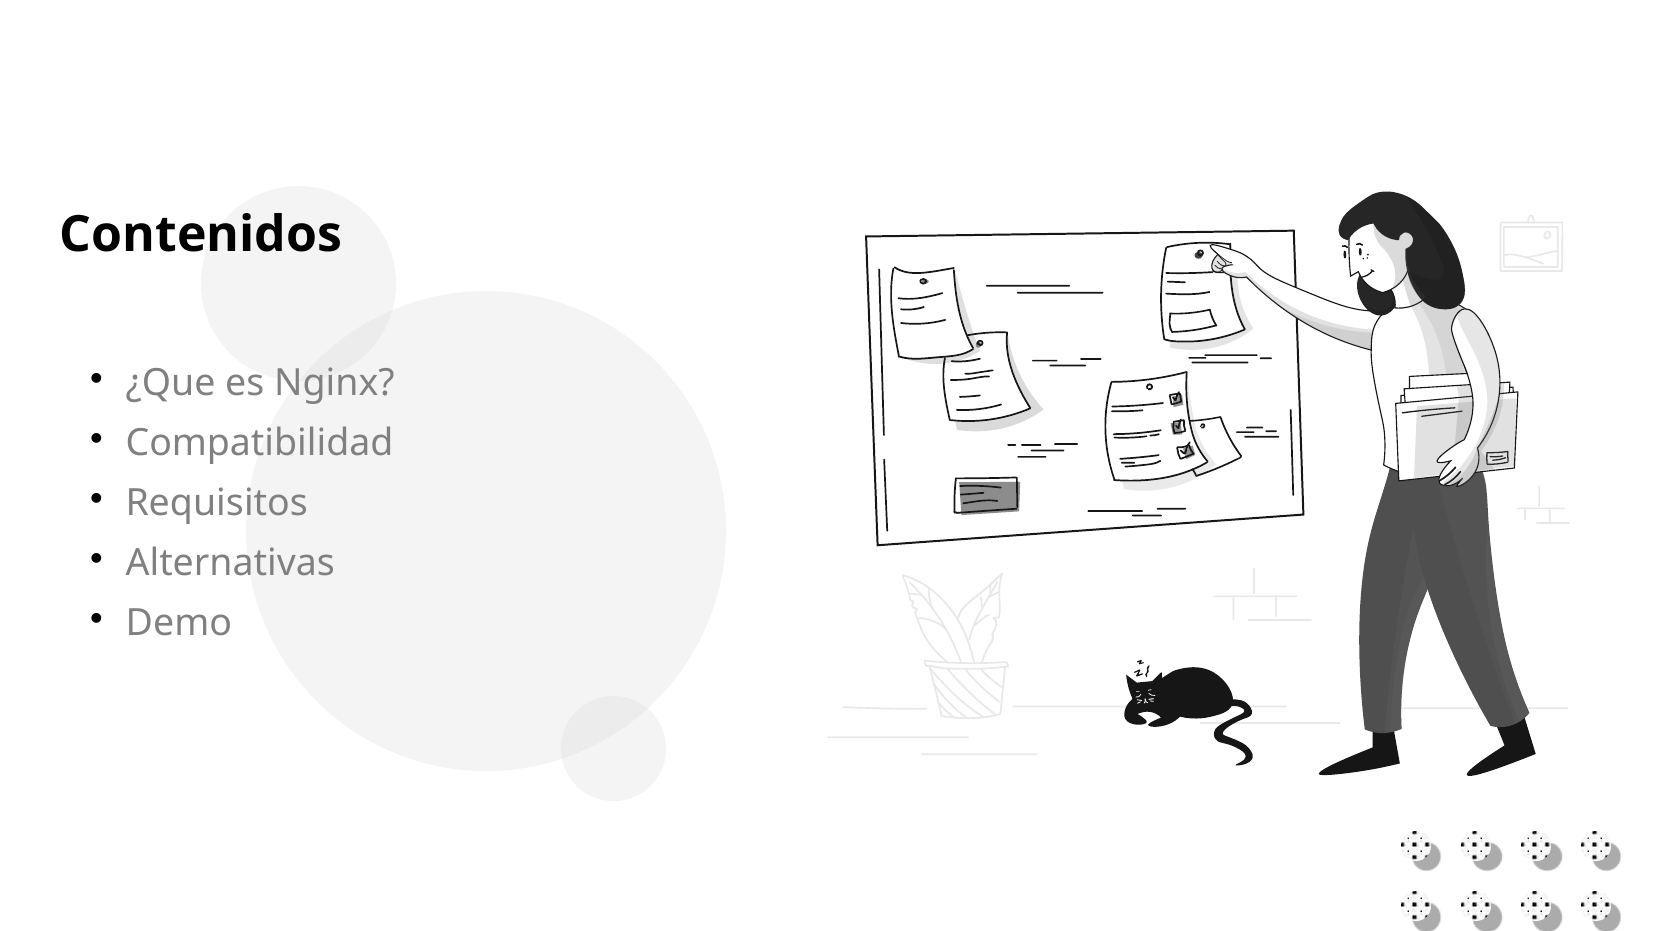

Contenidos
¿Que es Nginx?
Compatibilidad
Requisitos
Alternativas
Demo